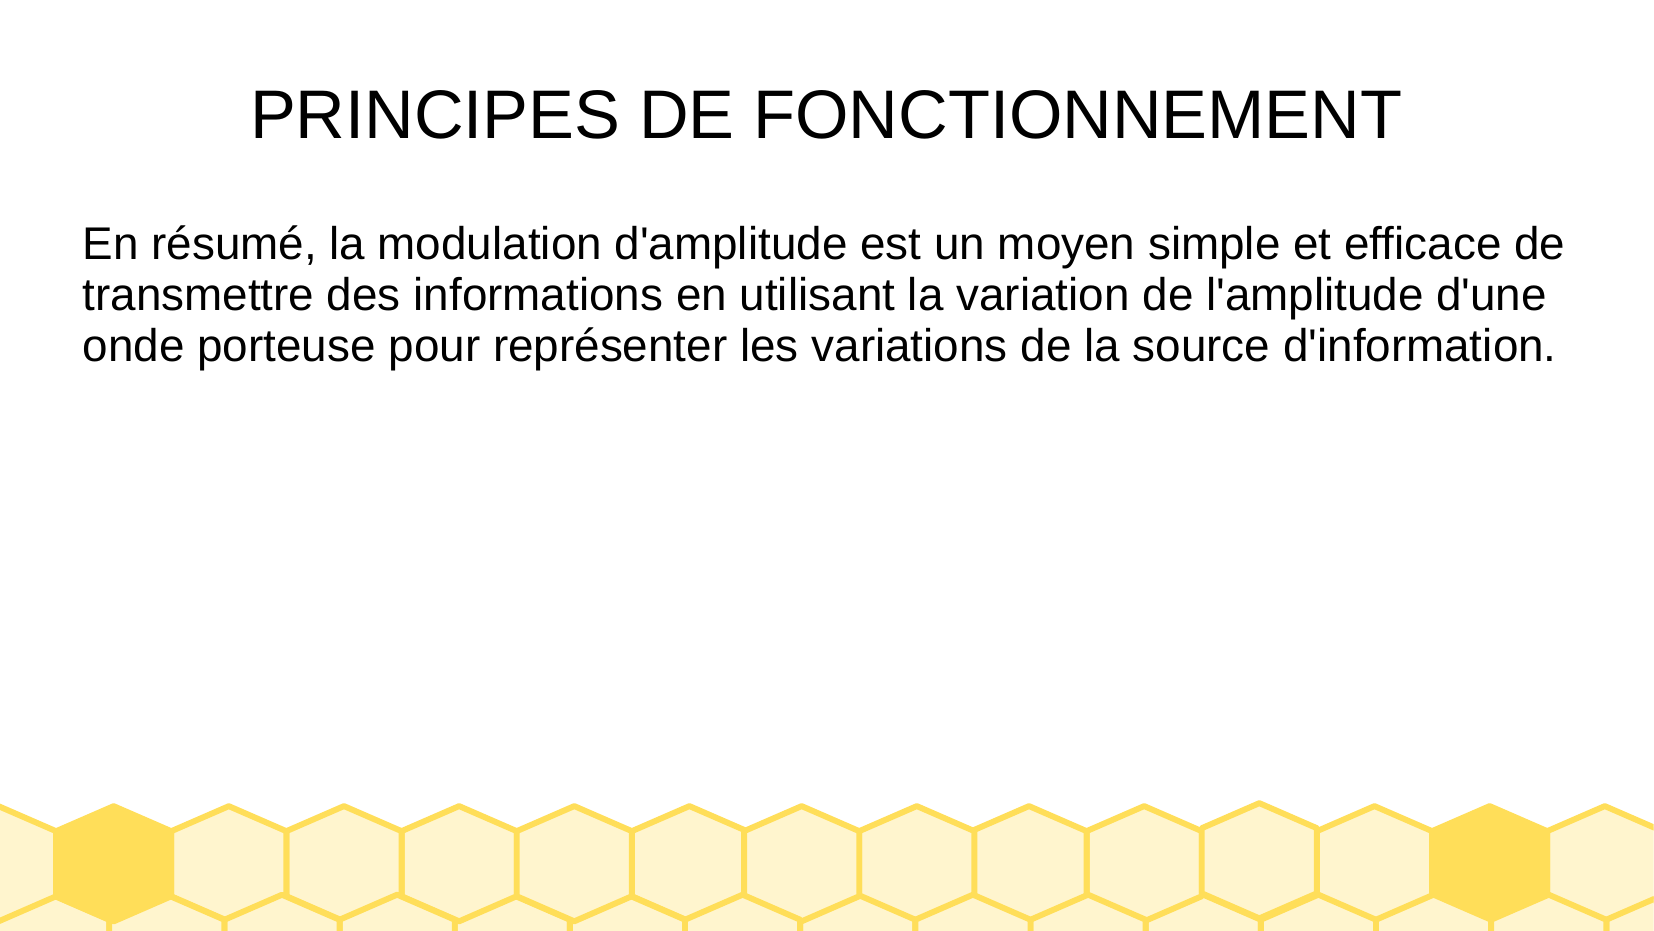

# PRINCIPES DE FONCTIONNEMENT
En résumé, la modulation d'amplitude est un moyen simple et efficace de transmettre des informations en utilisant la variation de l'amplitude d'une onde porteuse pour représenter les variations de la source d'information.